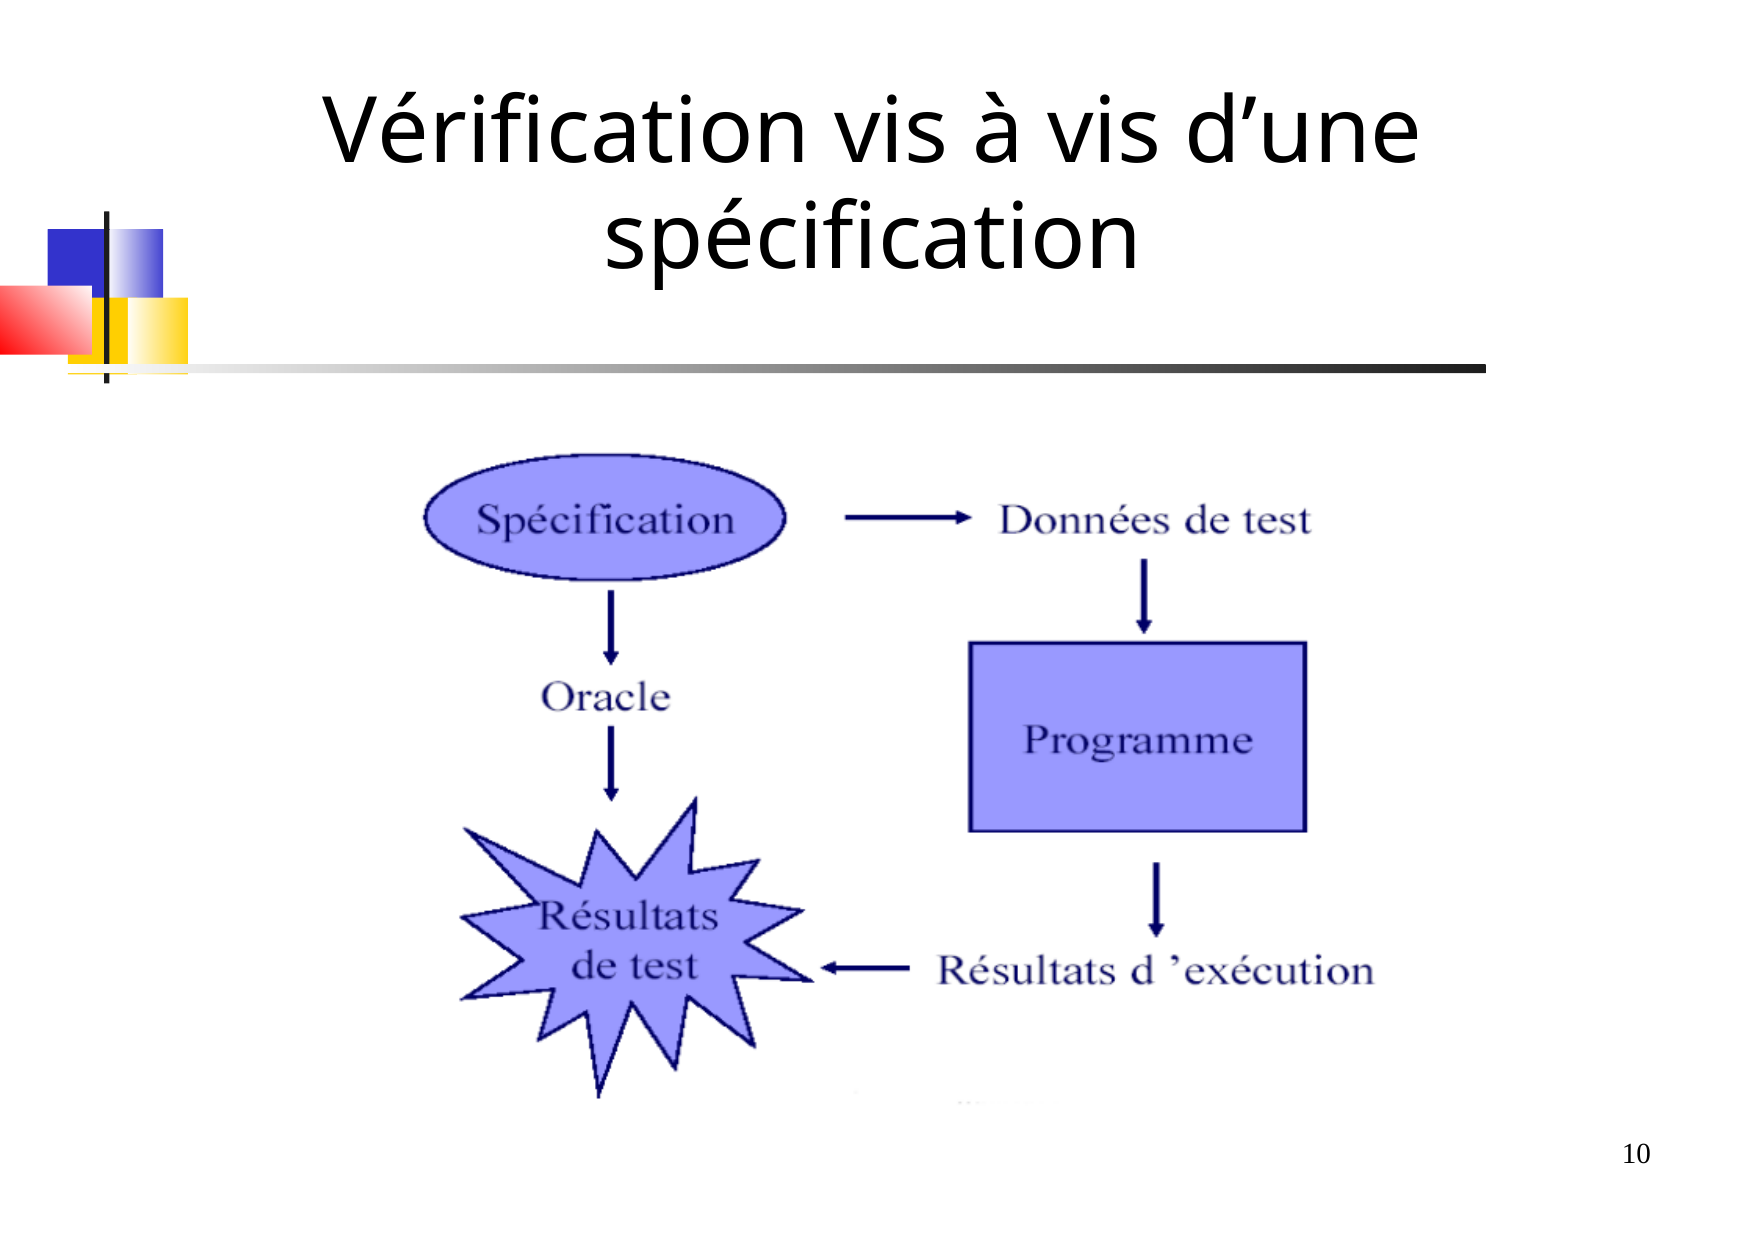

# Vérification vis à vis d’une spécification